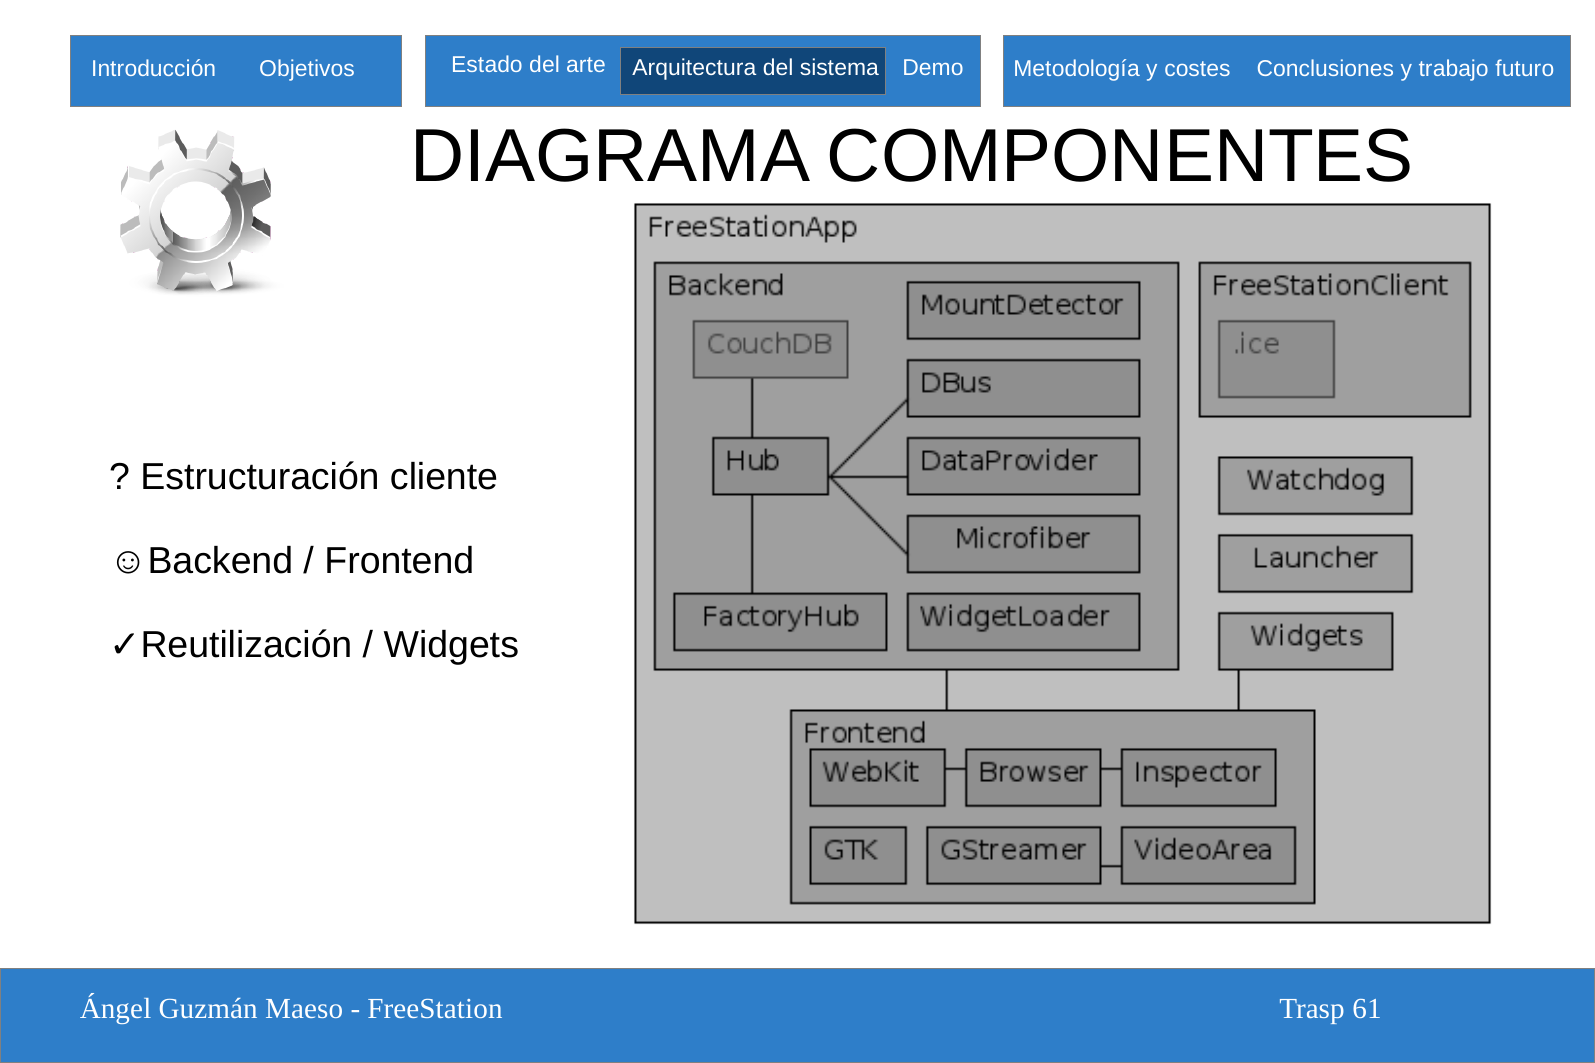

Metodología y costes
Conclusiones y trabajo futuro
Introducción
# Objetivos
Estado del arte
Estado del arte
Arquitectura del sistema
Arquitectura del sistema
Demo
Demo
DIAGRAMA COMPONENTES
? Estructuración cliente
☺Backend / Frontend
✓Reutilización / Widgets
61